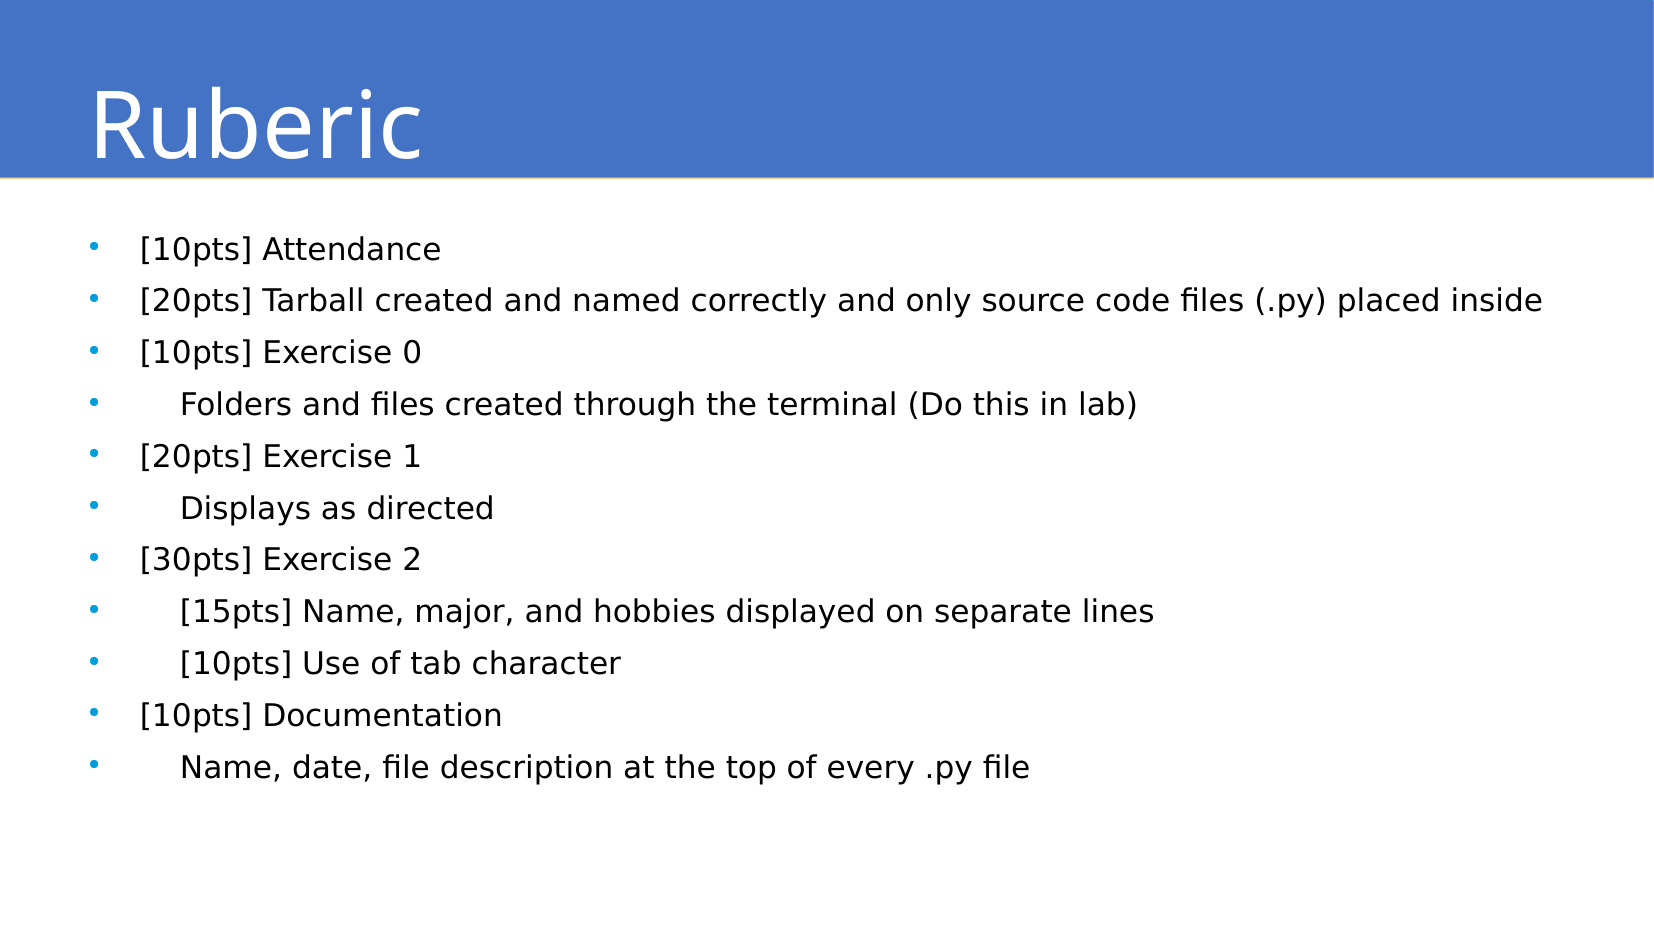

# Ruberic
 [10pts] Attendance
 [20pts] Tarball created and named correctly and only source code files (.py) placed inside
 [10pts] Exercise 0
 Folders and files created through the terminal (Do this in lab)
 [20pts] Exercise 1
 Displays as directed
 [30pts] Exercise 2
 [15pts] Name, major, and hobbies displayed on separate lines
 [10pts] Use of tab character
 [10pts] Documentation
 Name, date, file description at the top of every .py file